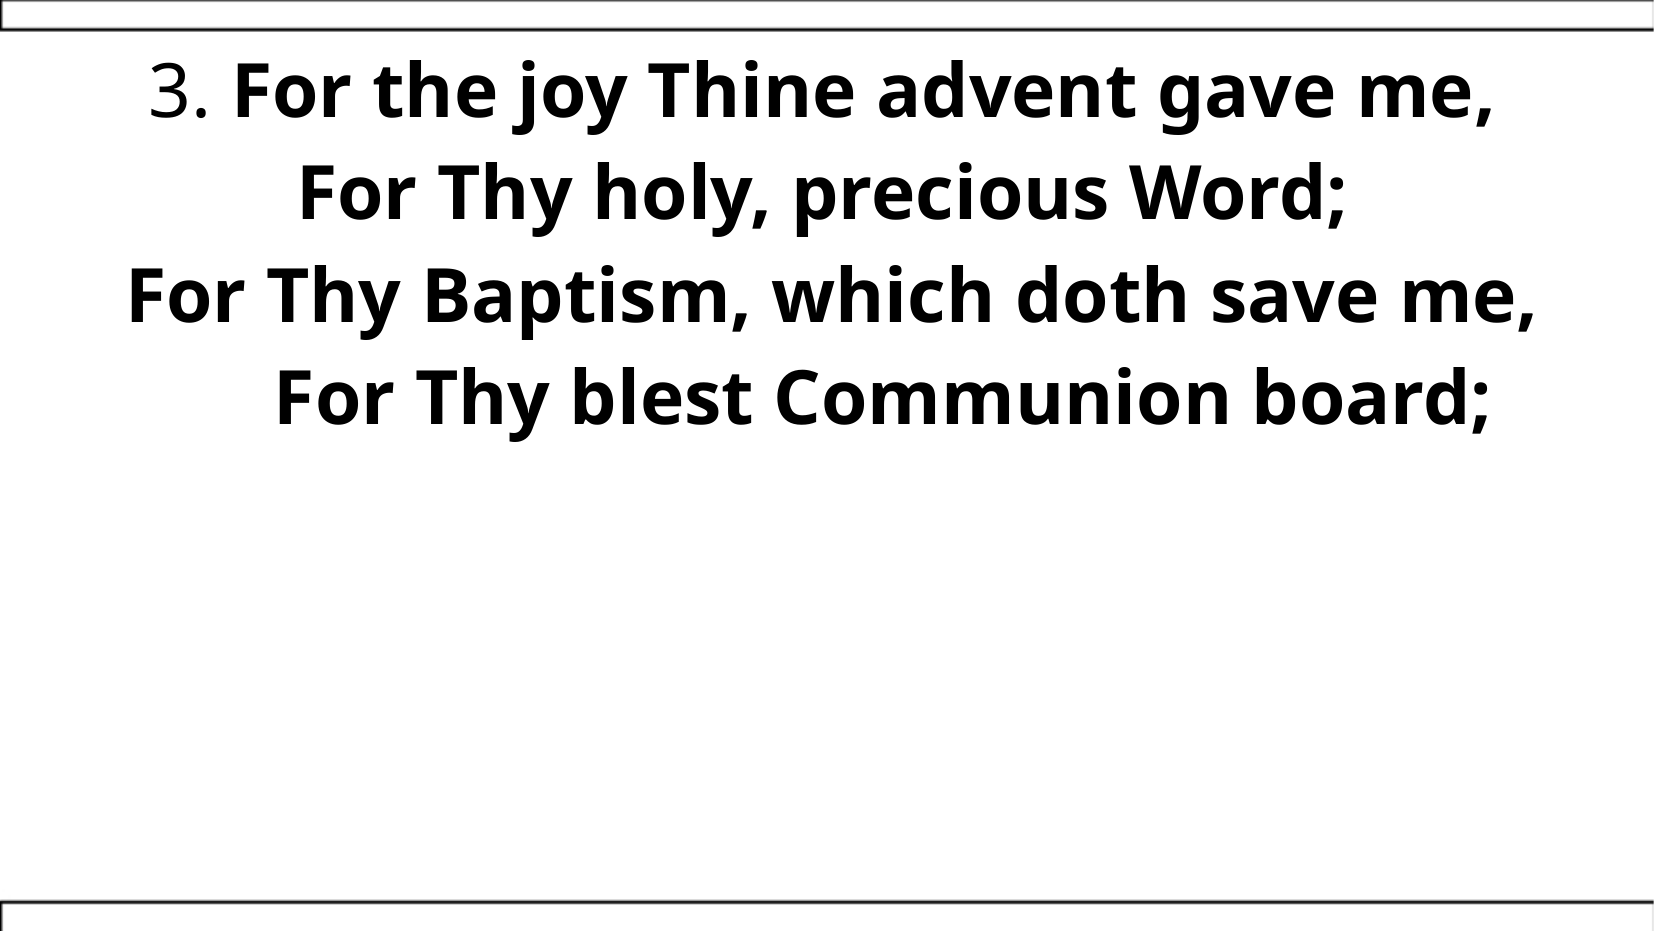

3. For the joy Thine advent gave me,
For Thy holy, precious Word;
For Thy Baptism, which doth save me, For Thy blest Communion board;